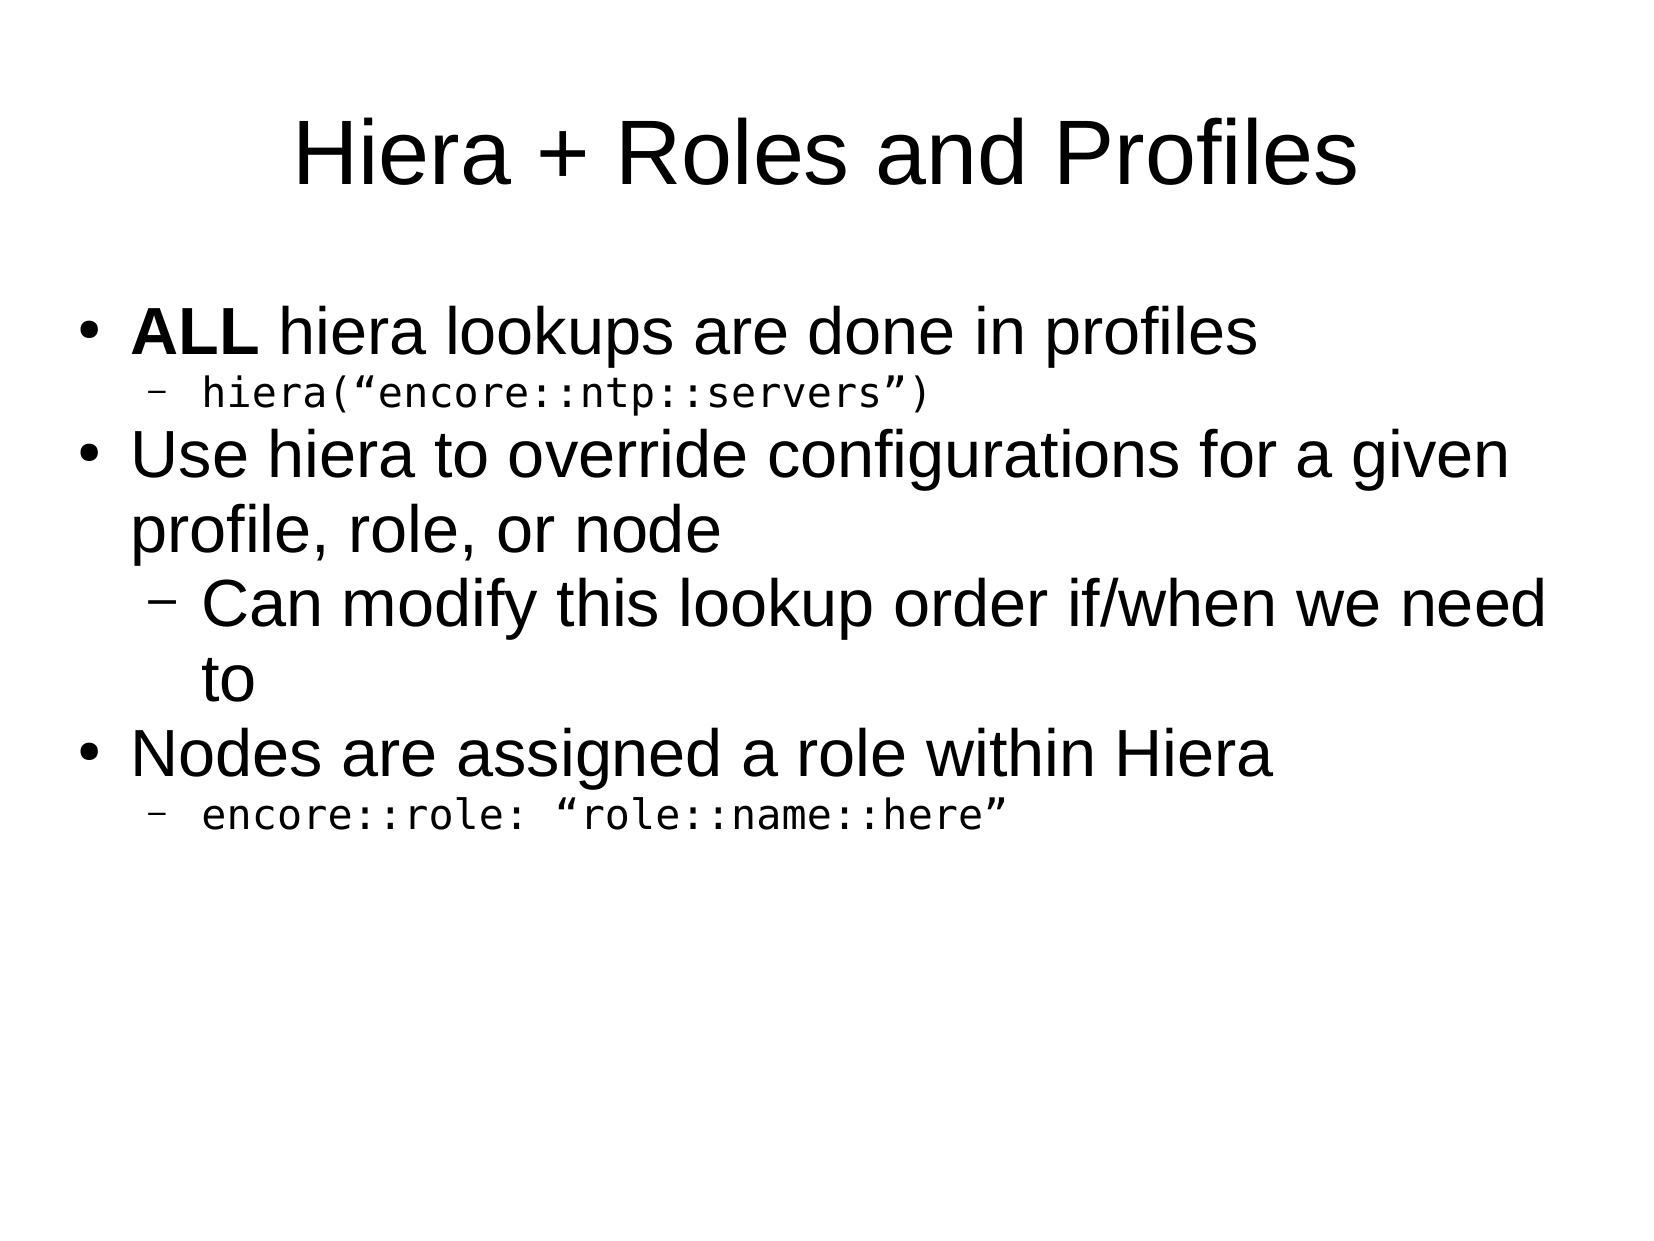

# Hiera + Roles and Profiles
ALL hiera lookups are done in profiles
hiera(“encore::ntp::servers”)
Use hiera to override configurations for a given profile, role, or node
Can modify this lookup order if/when we need to
Nodes are assigned a role within Hiera
encore::role: “role::name::here”